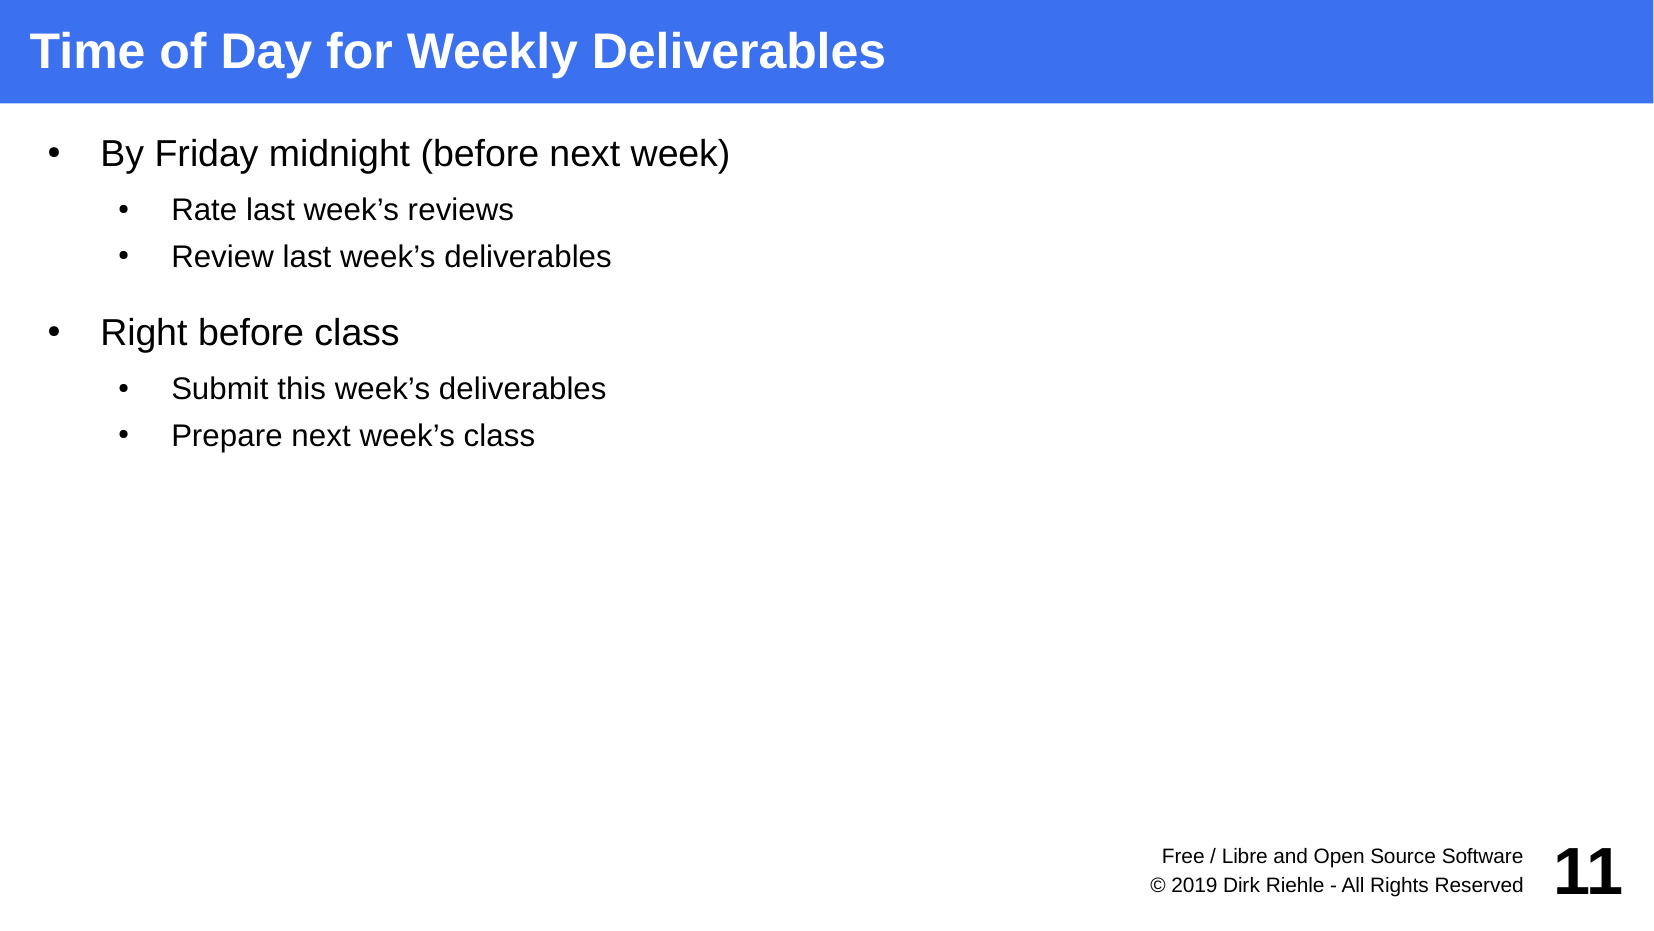

# Time of Day for Weekly Deliverables
By Friday midnight (before next week)
Rate last week’s reviews
Review last week’s deliverables
Right before class
Submit this week’s deliverables
Prepare next week’s class
Free / Libre and Open Source Software
11
© 2019 Dirk Riehle - All Rights Reserved